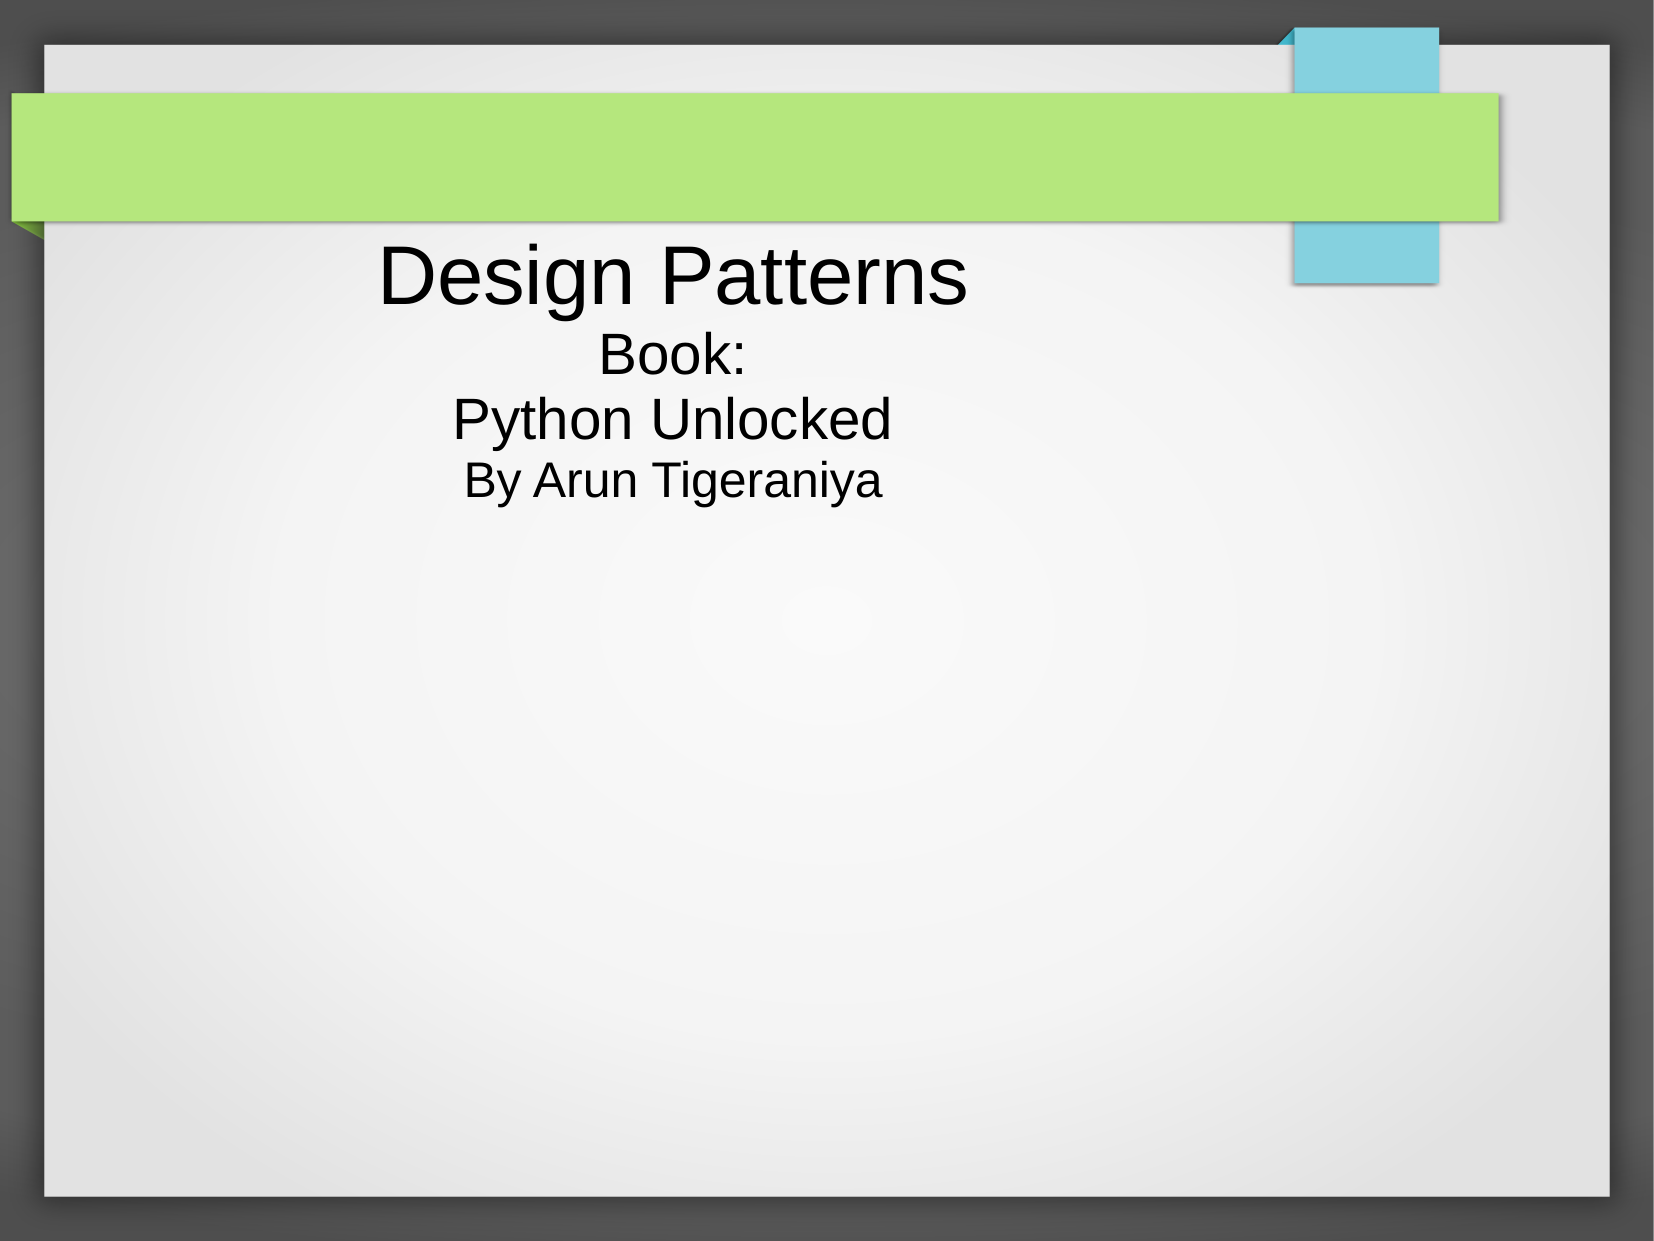

# Design Patterns
Book:
Python Unlocked
By Arun Tigeraniya